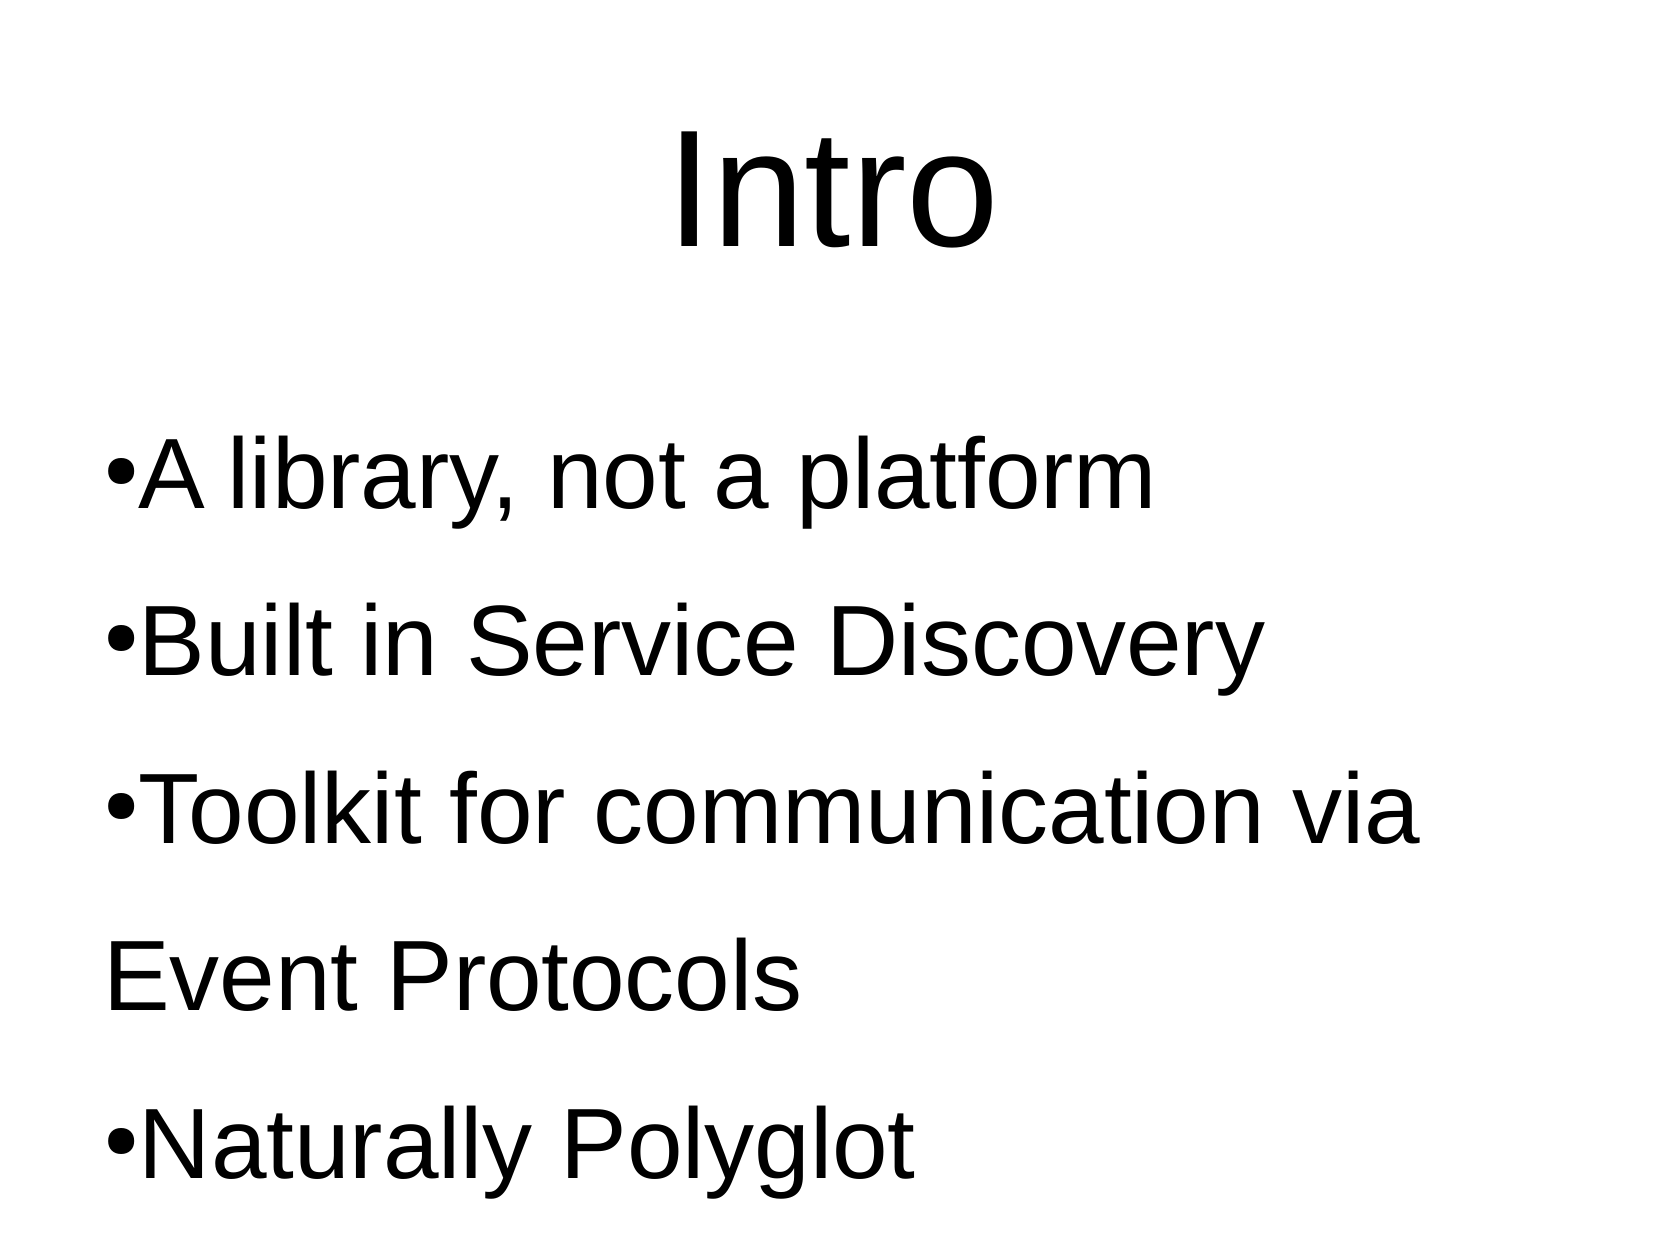

Intro
A library, not a platform
Built in Service Discovery
Toolkit for communication via Event Protocols
Naturally Polyglot